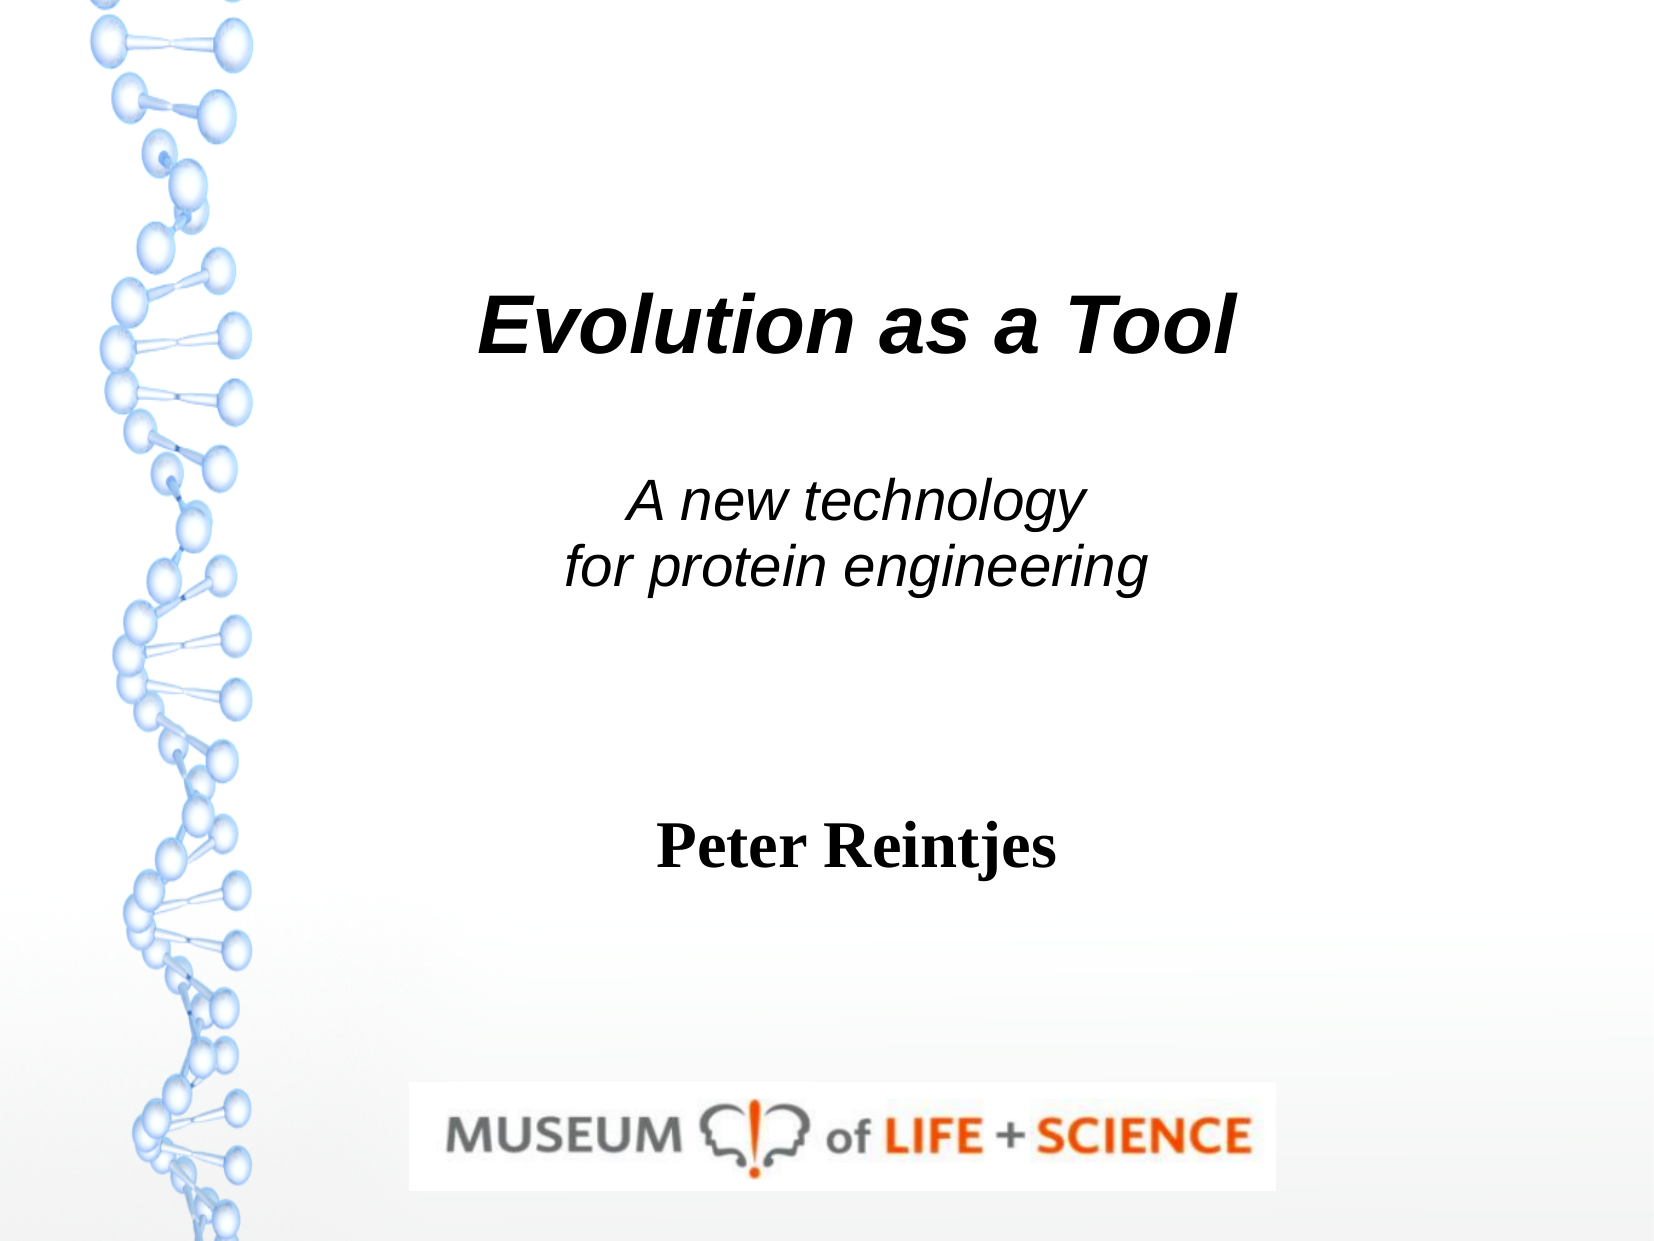

# Evolution as a Tool
A new technology
for protein engineering
Peter Reintjes